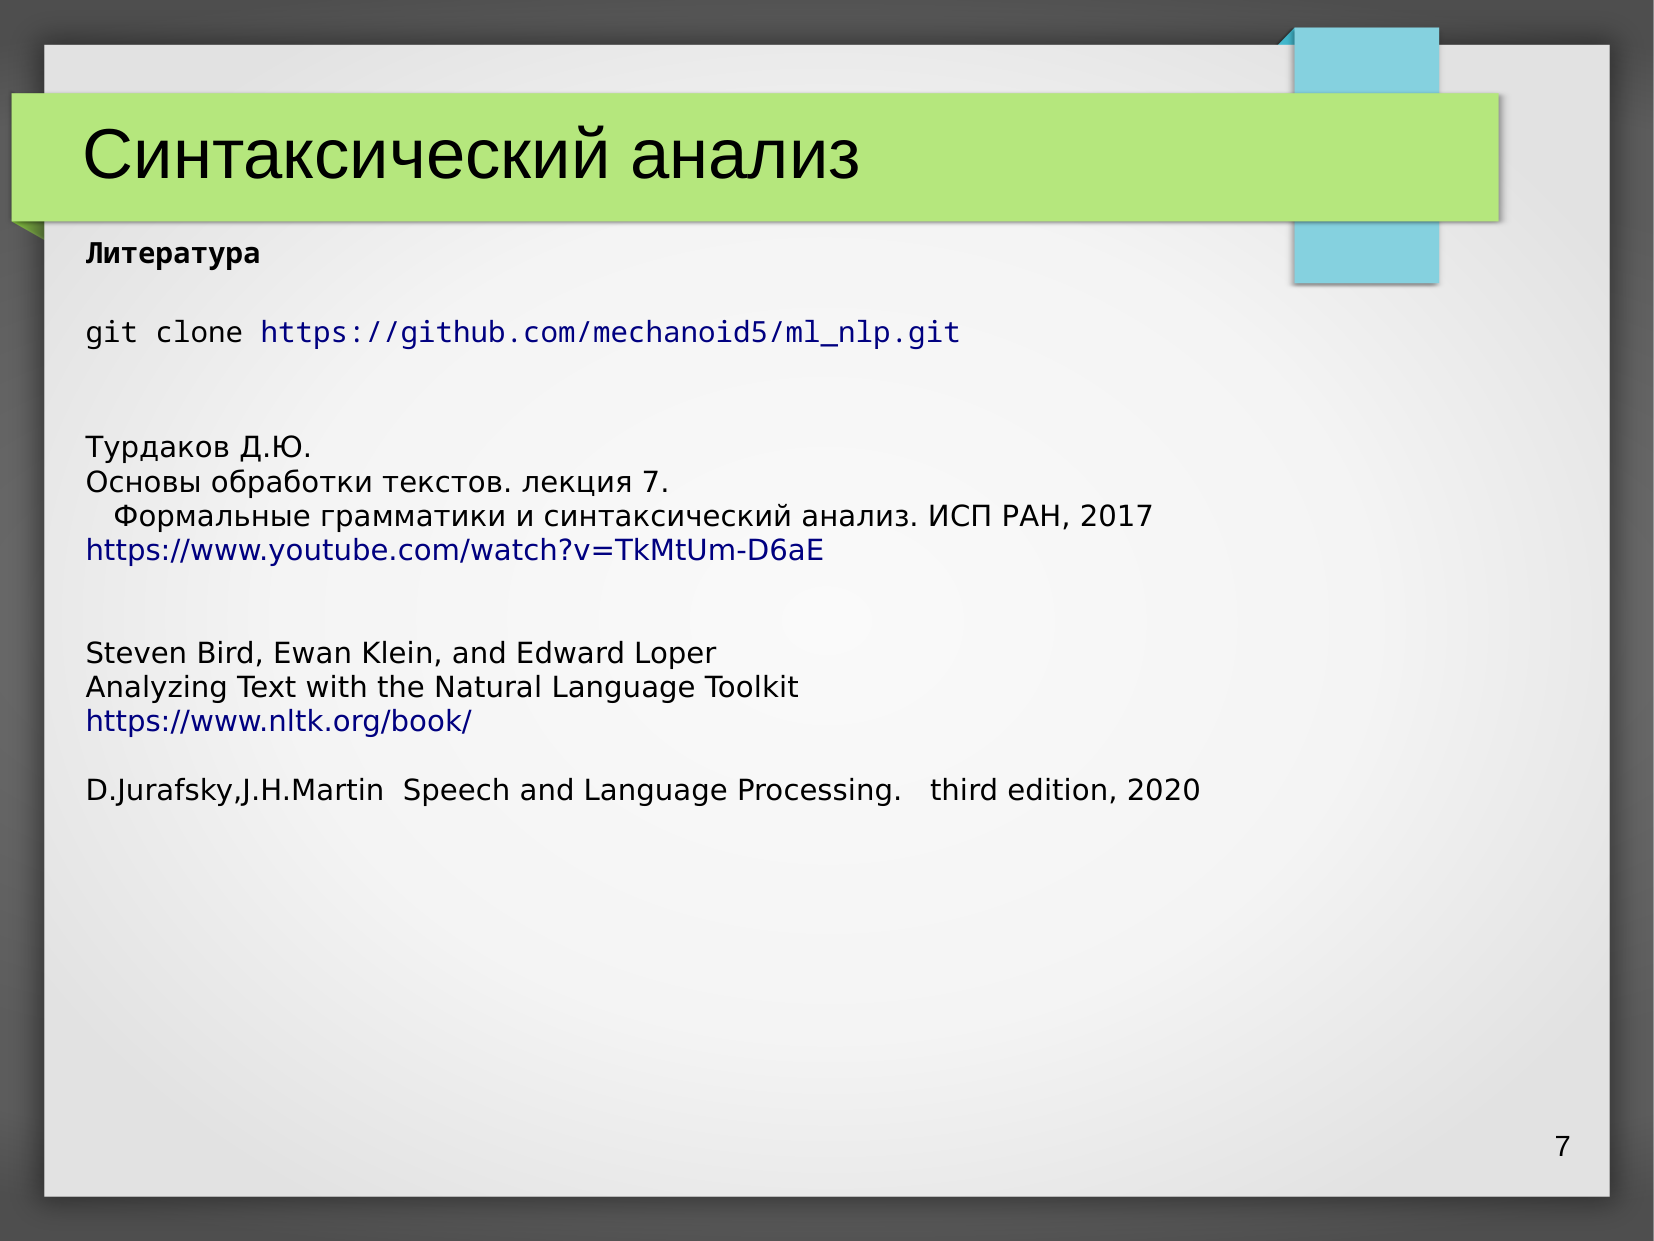

# Синтаксический анализ
Литература
git clone https://github.com/mechanoid5/ml_nlp.git
Турдаков Д.Ю.
Основы обработки текстов. лекция 7.
 Формальные грамматики и синтаксический анализ. ИСП РАН, 2017
https://www.youtube.com/watch?v=TkMtUm-D6aE
Steven Bird, Ewan Klein, and Edward Loper
Analyzing Text with the Natural Language Toolkit
https://www.nltk.org/book/
D.Jurafsky,J.H.Martin Speech and Language Processing. third edition, 2020
7